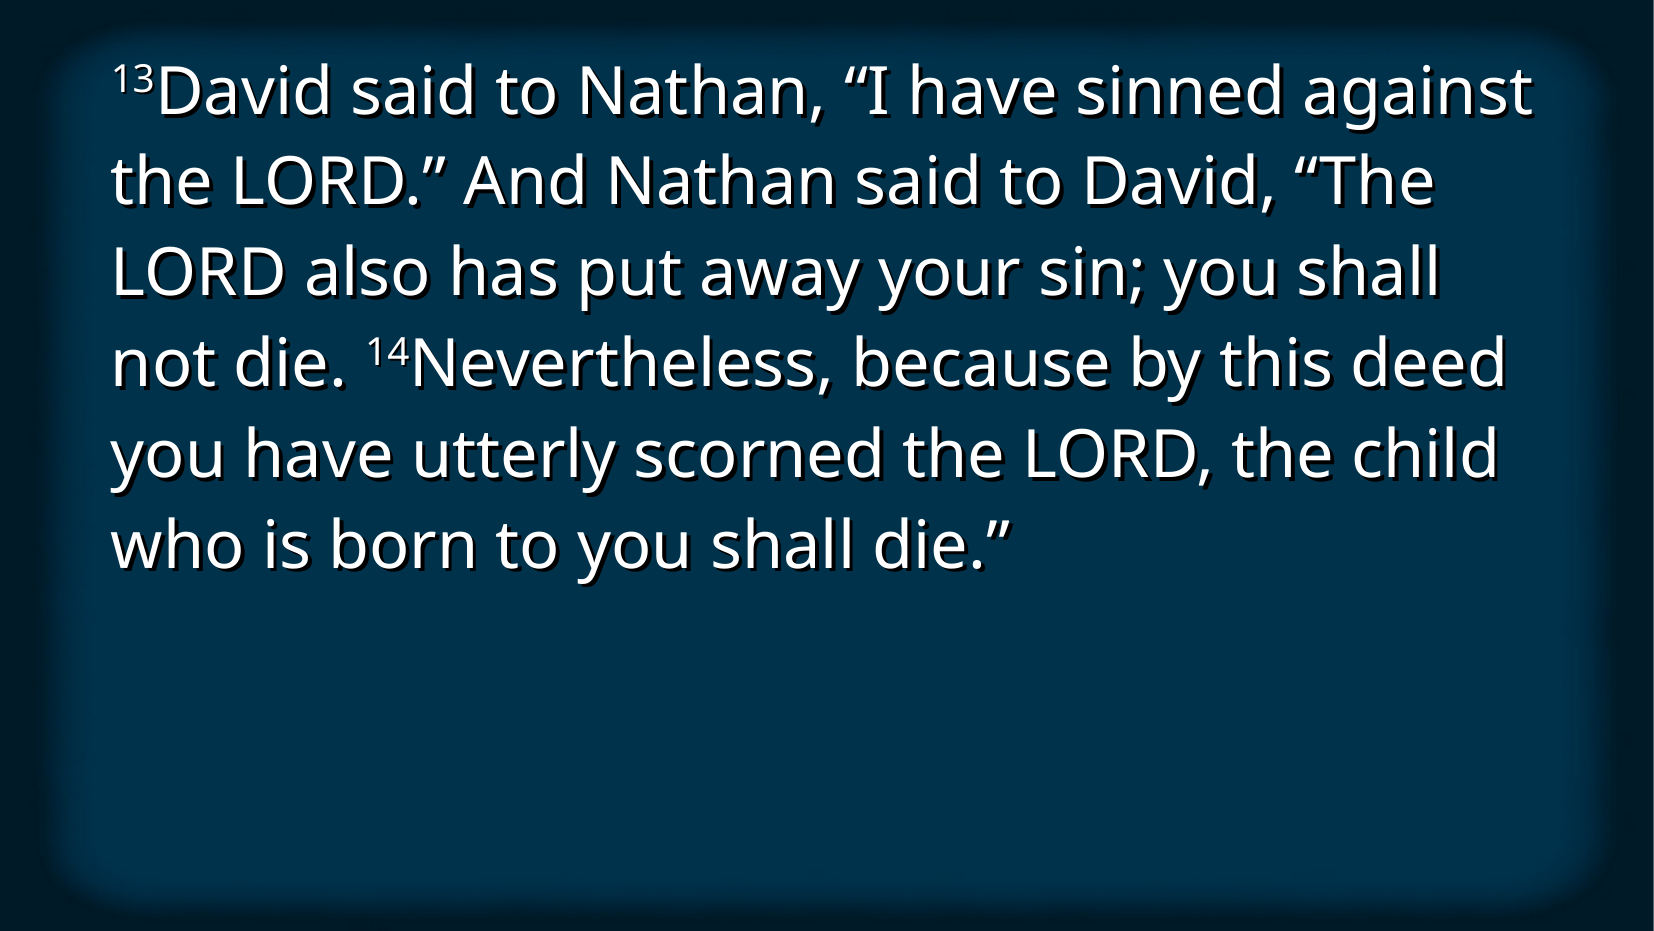

13David said to Nathan, “I have sinned against the LORD.” And Nathan said to David, “The LORD also has put away your sin; you shall not die. 14Nevertheless, because by this deed you have utterly scorned the LORD, the child who is born to you shall die.”